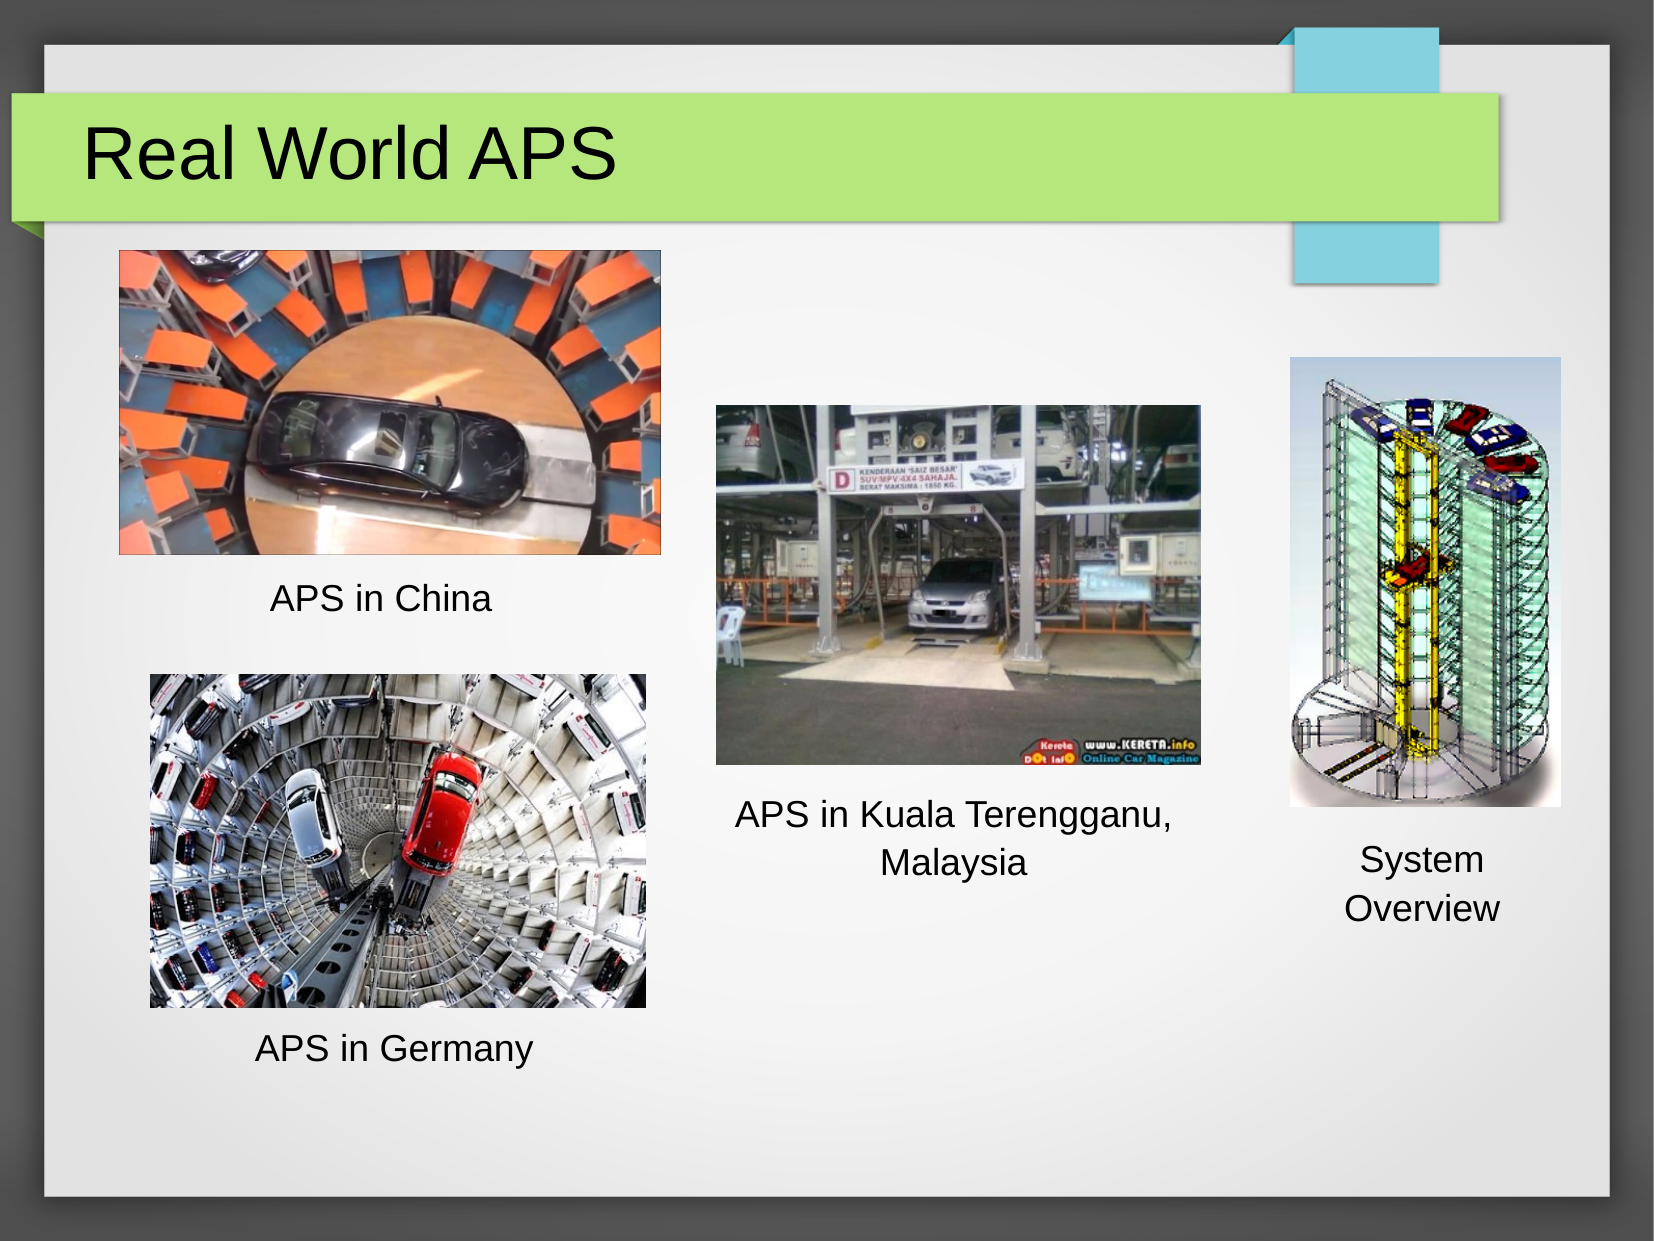

# Real World APS
APS in China
APS in Kuala Terengganu, Malaysia
System
Overview
APS in Germany